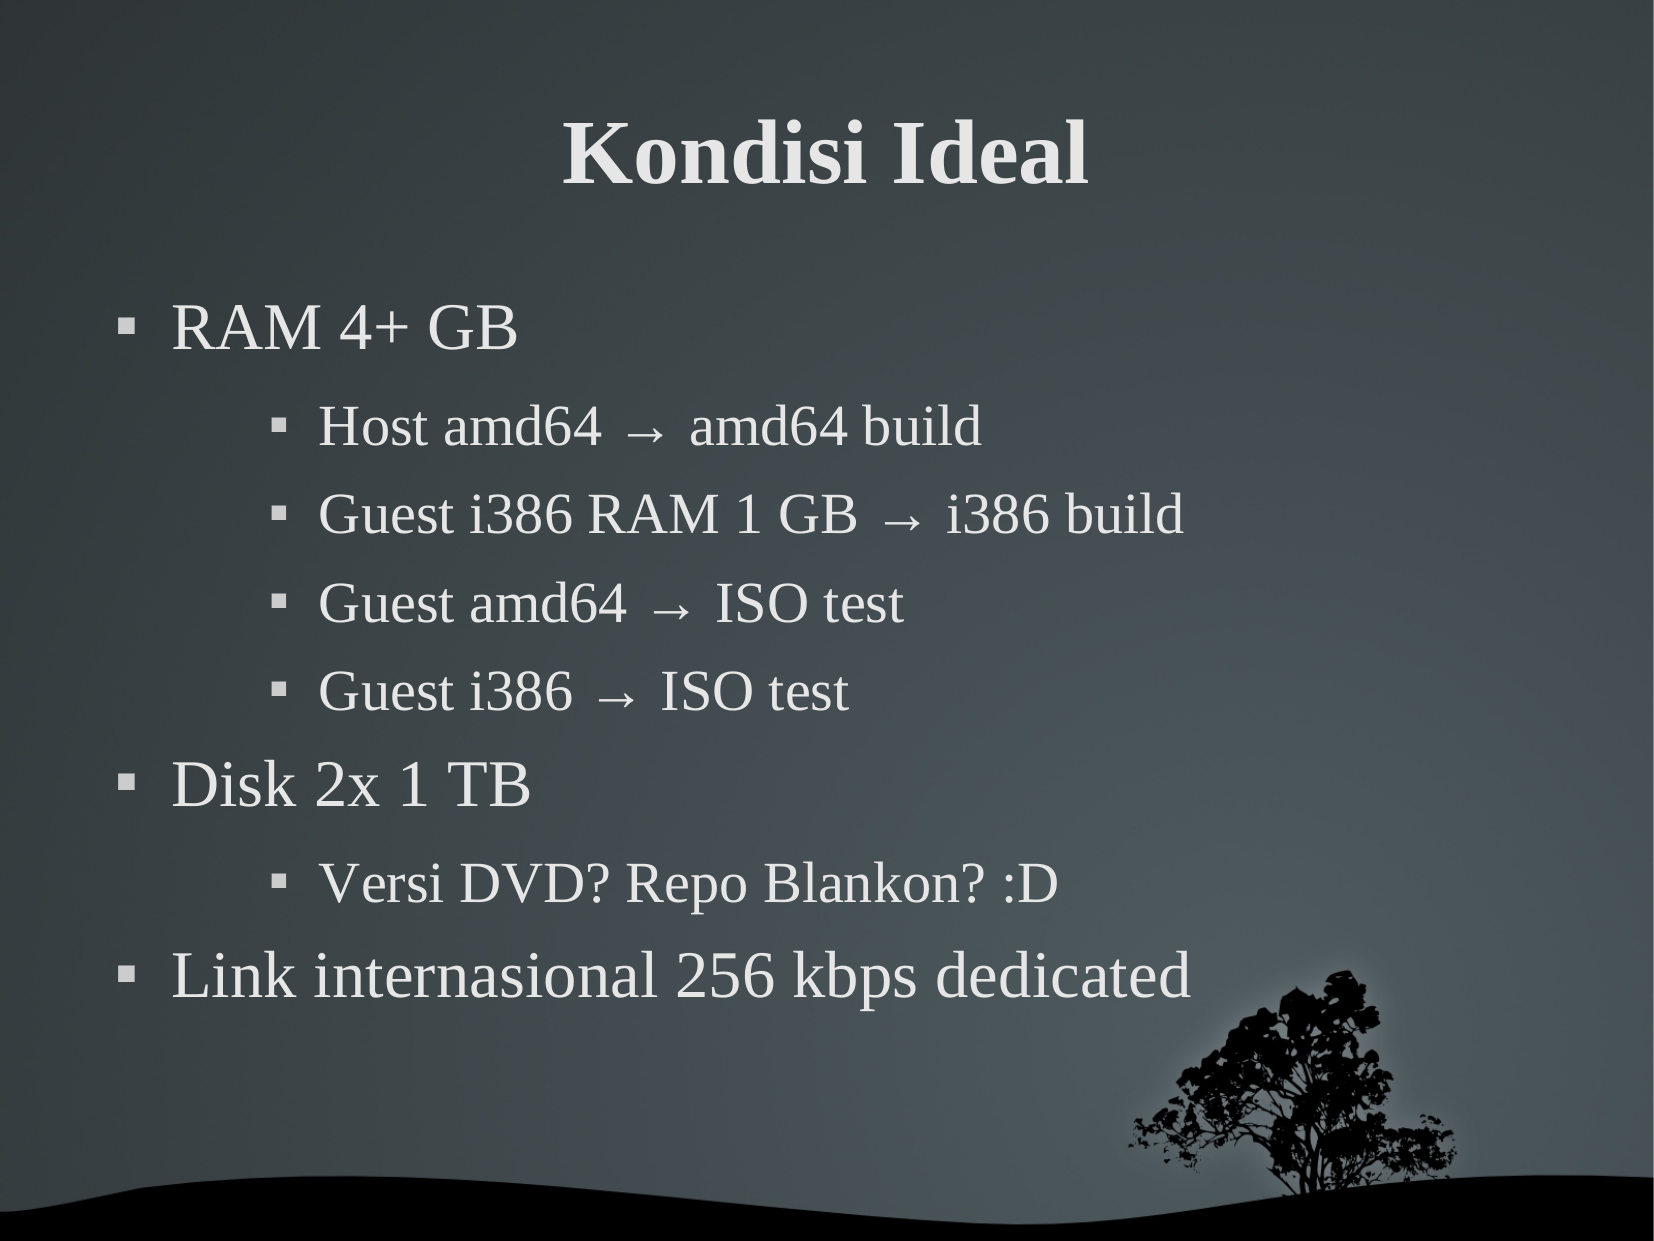

# Kondisi Ideal
RAM 4+ GB
Host amd64 → amd64 build
Guest i386 RAM 1 GB → i386 build
Guest amd64 → ISO test
Guest i386 → ISO test
Disk 2x 1 TB
Versi DVD? Repo Blankon? :D
Link internasional 256 kbps dedicated